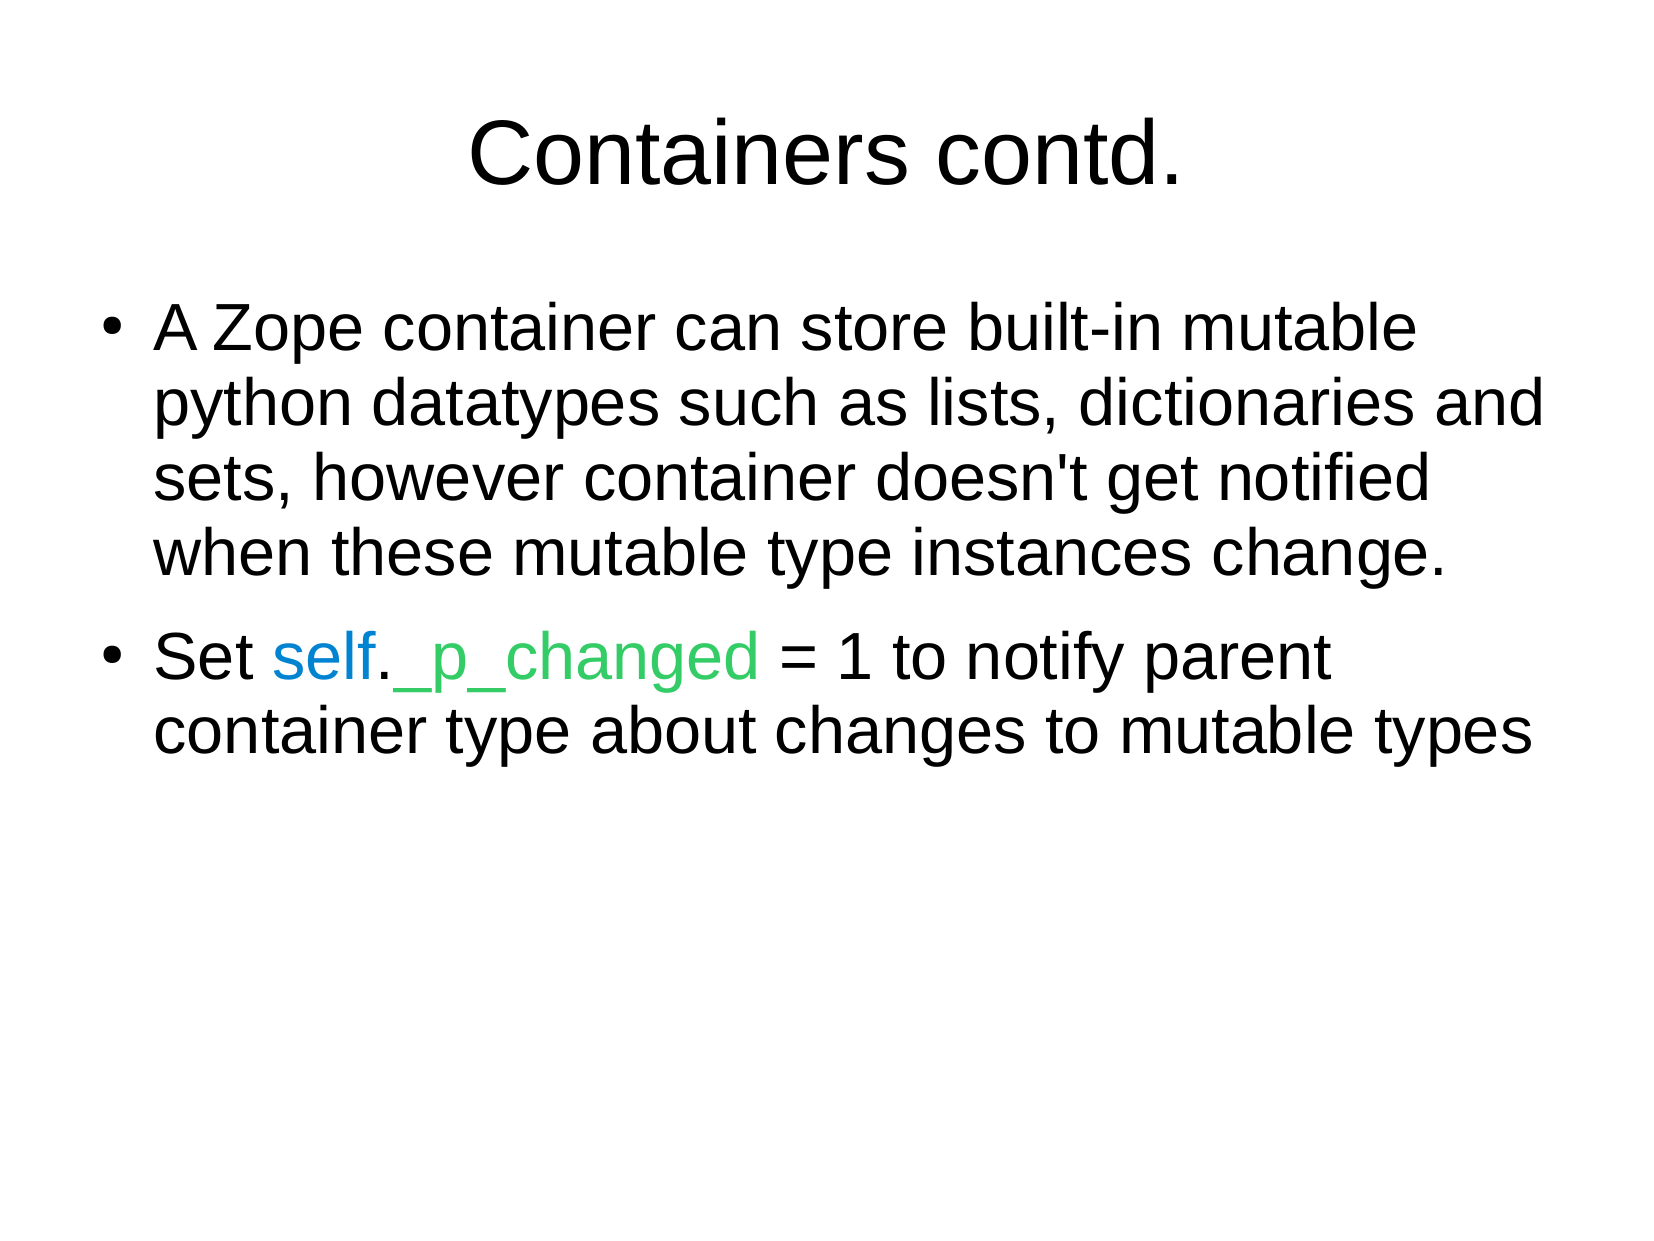

# Containers contd.
A Zope container can store built-in mutable python datatypes such as lists, dictionaries and sets, however container doesn't get notified when these mutable type instances change.
Set self._p_changed = 1 to notify parent container type about changes to mutable types